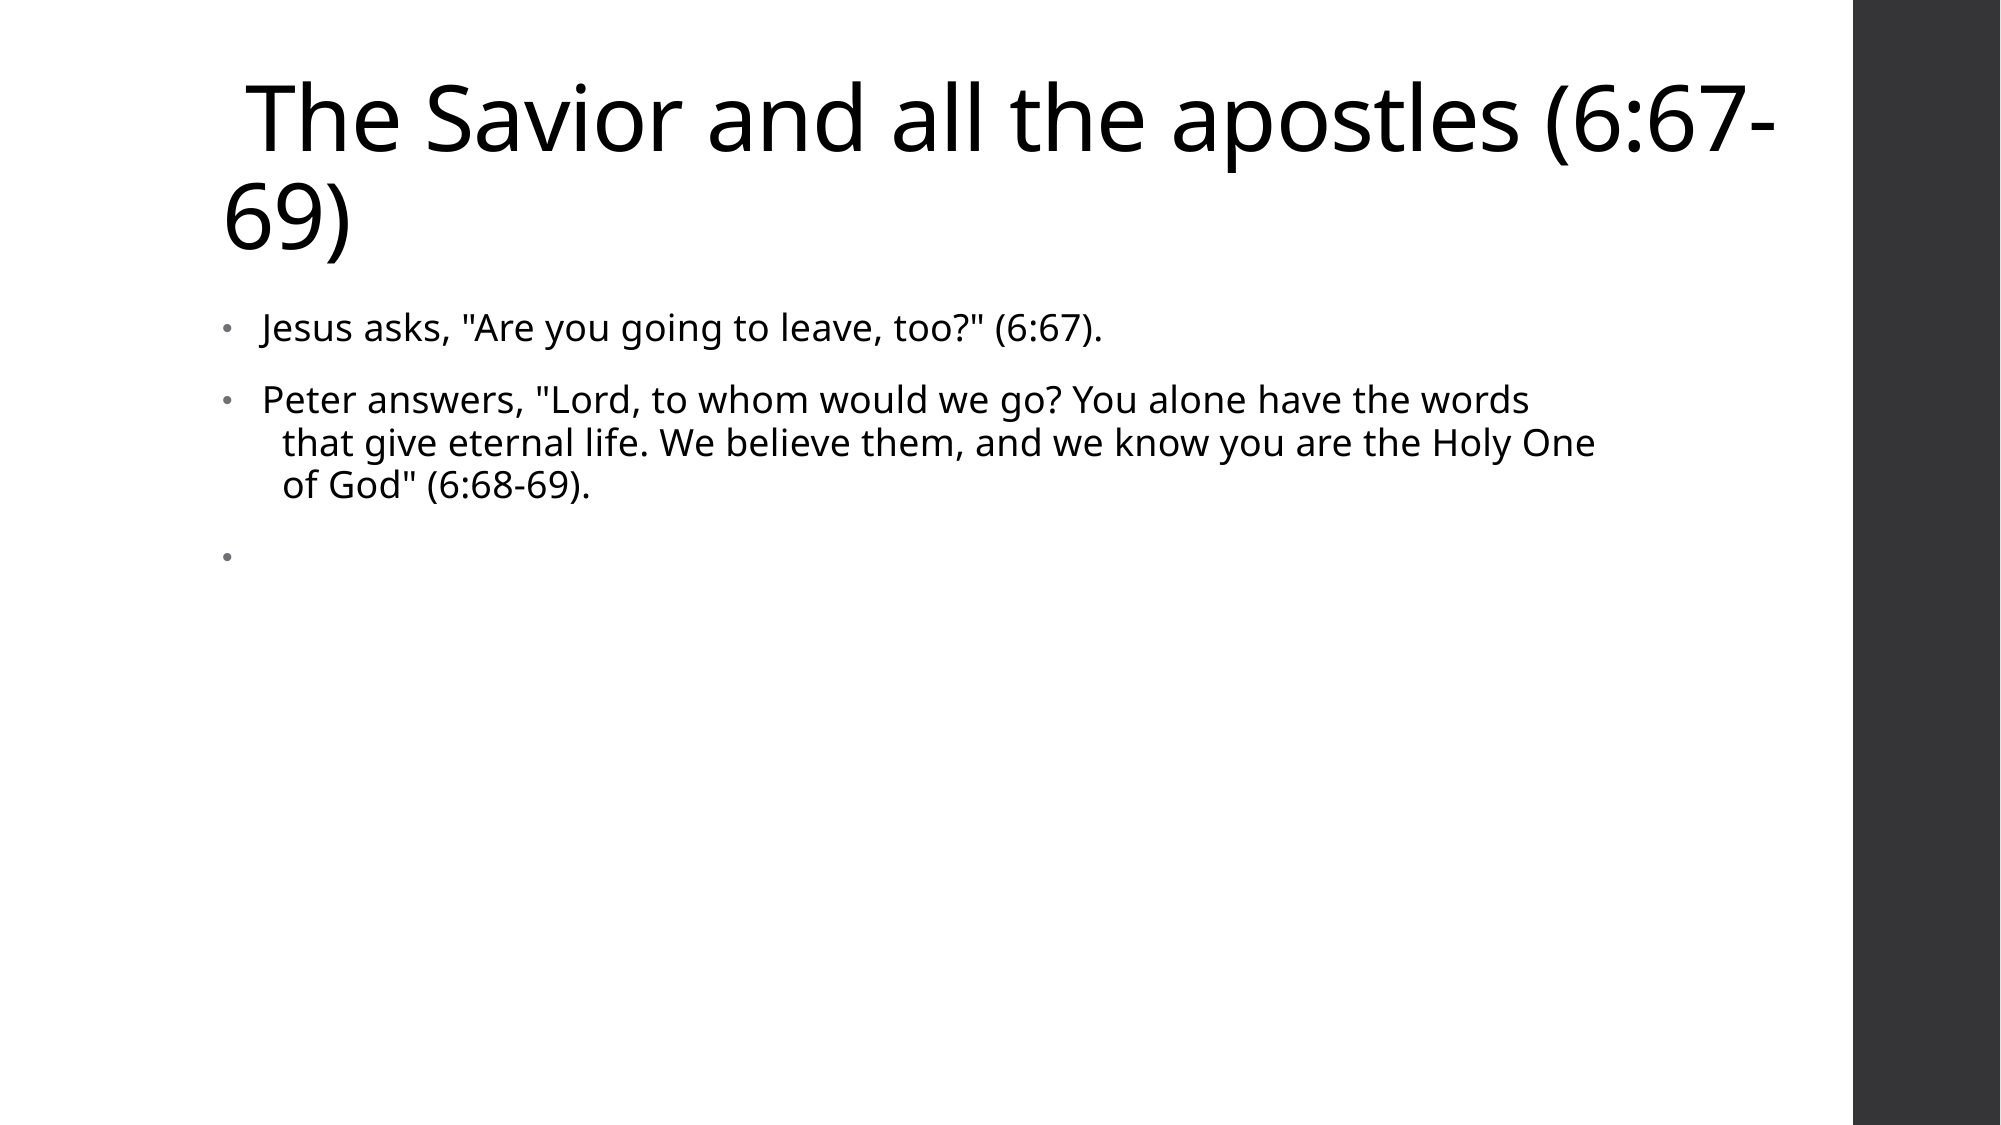

# The Savior and all the apostles (6:67-69)
 Jesus asks, "Are you going to leave, too?" (6:67).
 Peter answers, "Lord, to whom would we go? You alone have the words that give eternal life. We believe them, and we know you are the Holy One of God" (6:68-69).